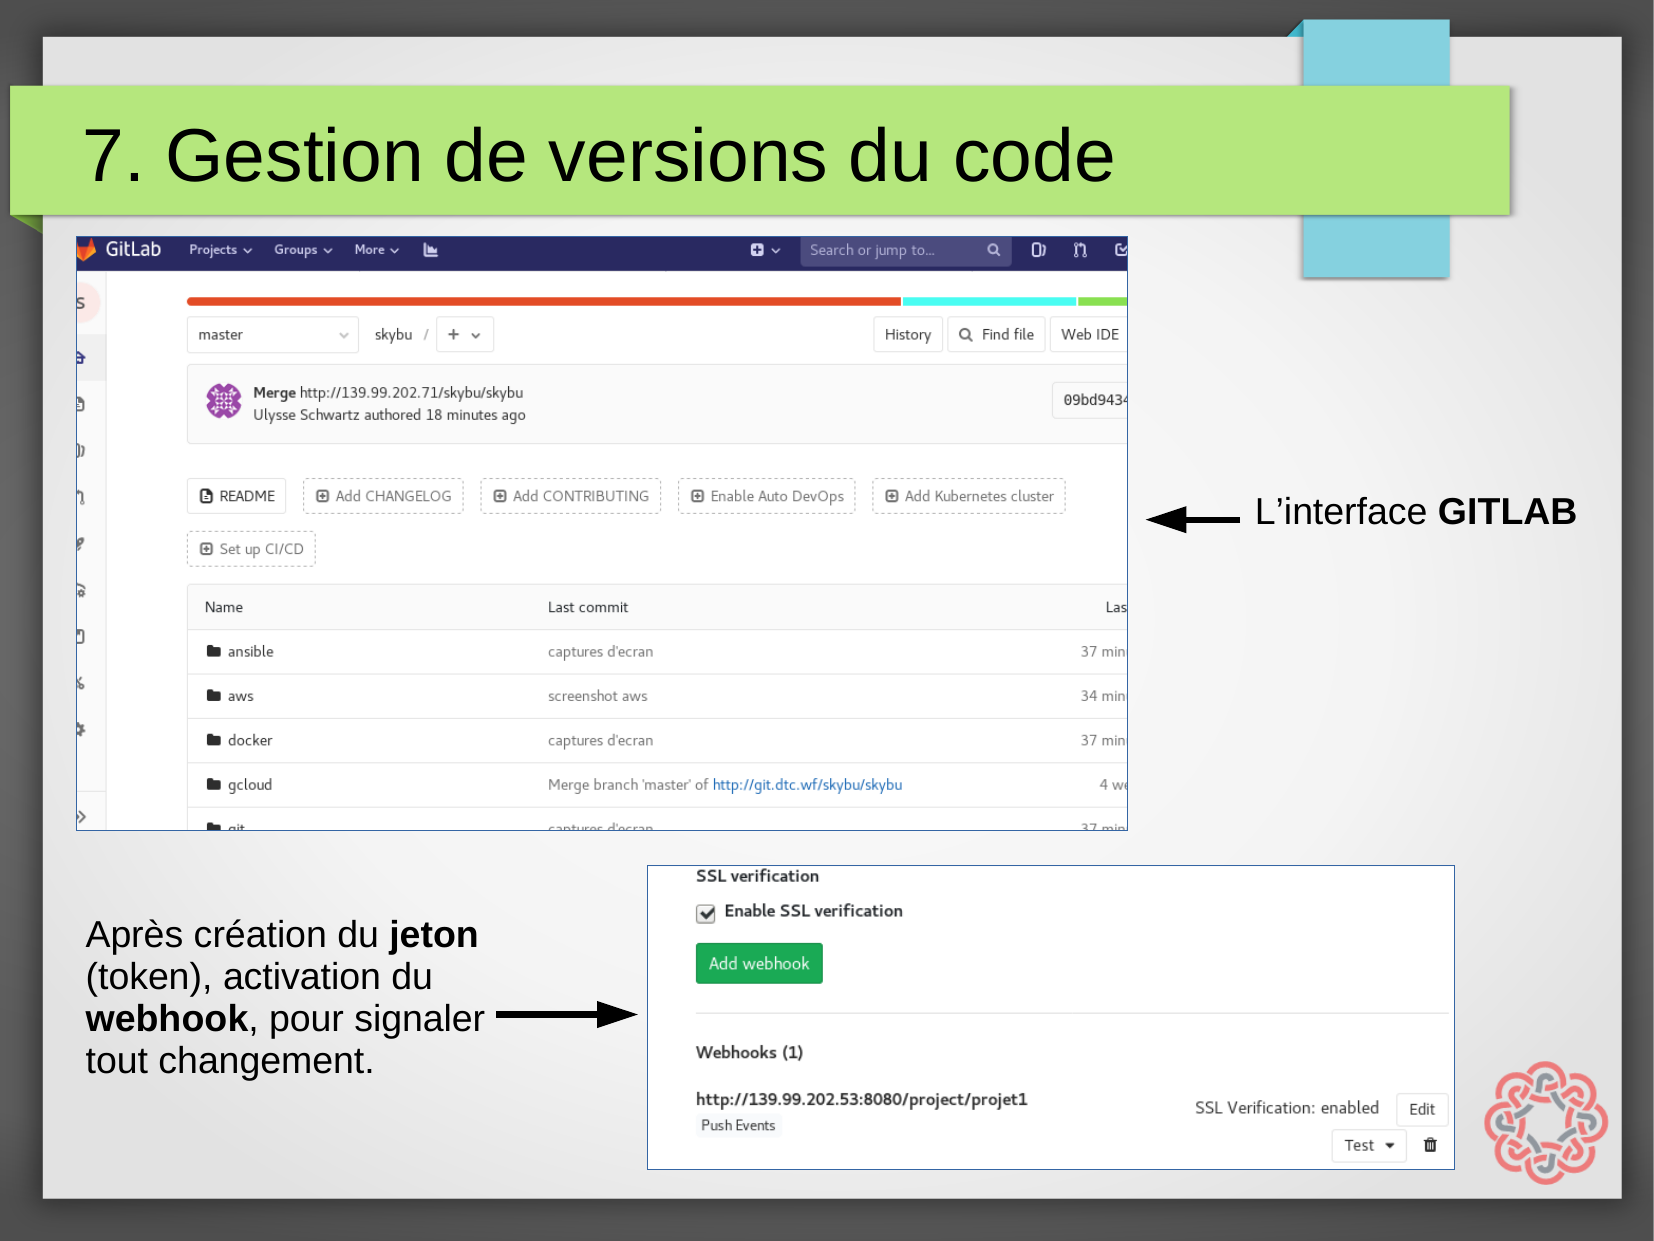

# 7. Gestion de versions du code
L’interface GITLAB
Après création du jeton (token), activation du webhook, pour signaler tout changement.